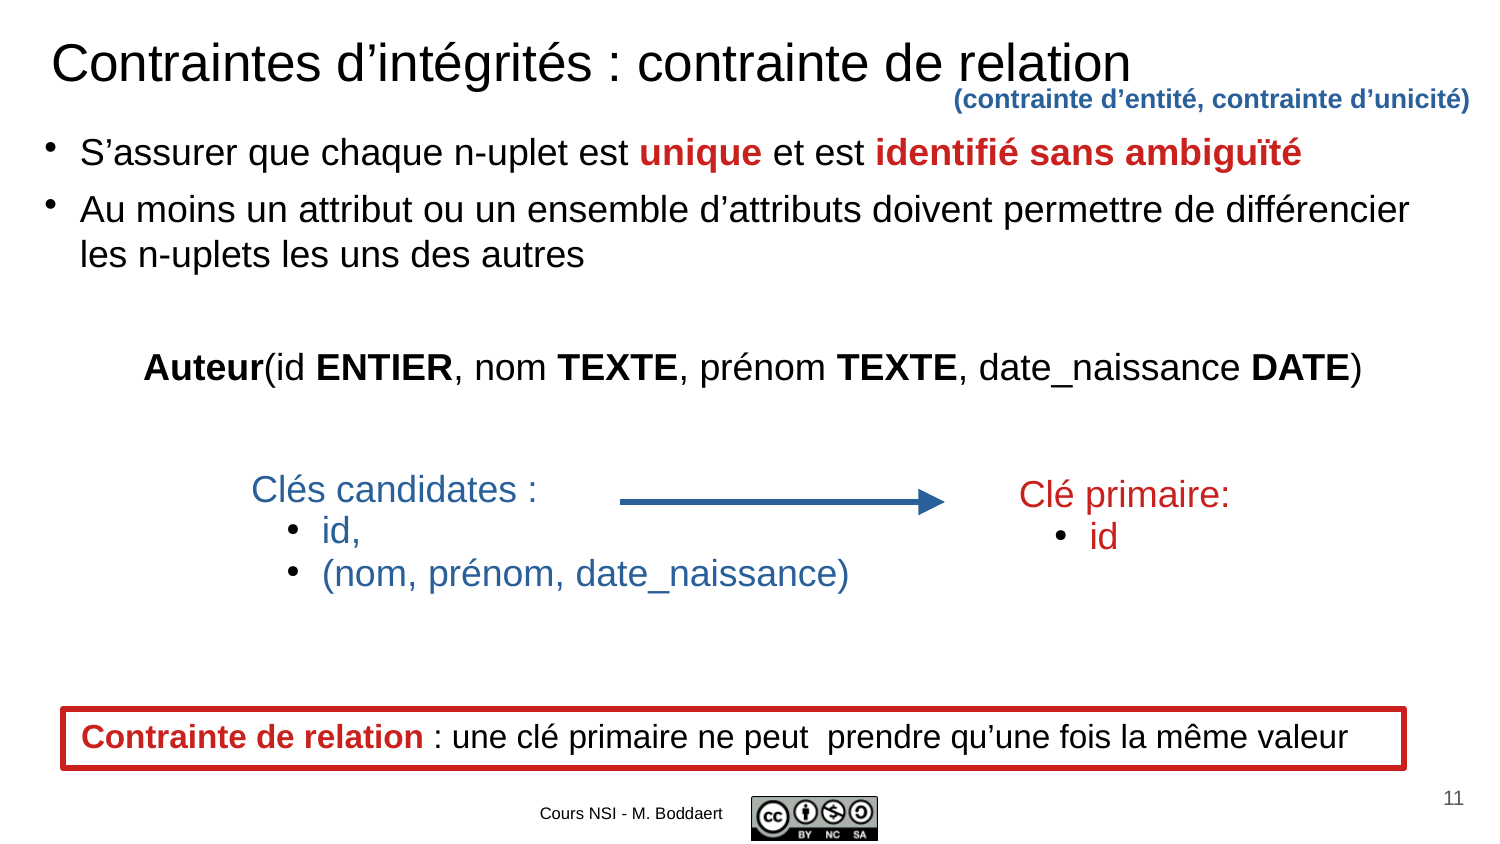

# Contraintes d’intégrités : contrainte de relation
(contrainte d’entité, contrainte d’unicité)
S’assurer que chaque n-uplet est unique et est identifié sans ambiguïté
Au moins un attribut ou un ensemble d’attributs doivent permettre de différencier les n-uplets les uns des autres
Auteur(id ENTIER, nom TEXTE, prénom TEXTE, date_naissance DATE)
Clés candidates :
id,
(nom, prénom, date_naissance)
Clé primaire:
id
Contrainte de relation : une clé primaire ne peut prendre qu’une fois la même valeur